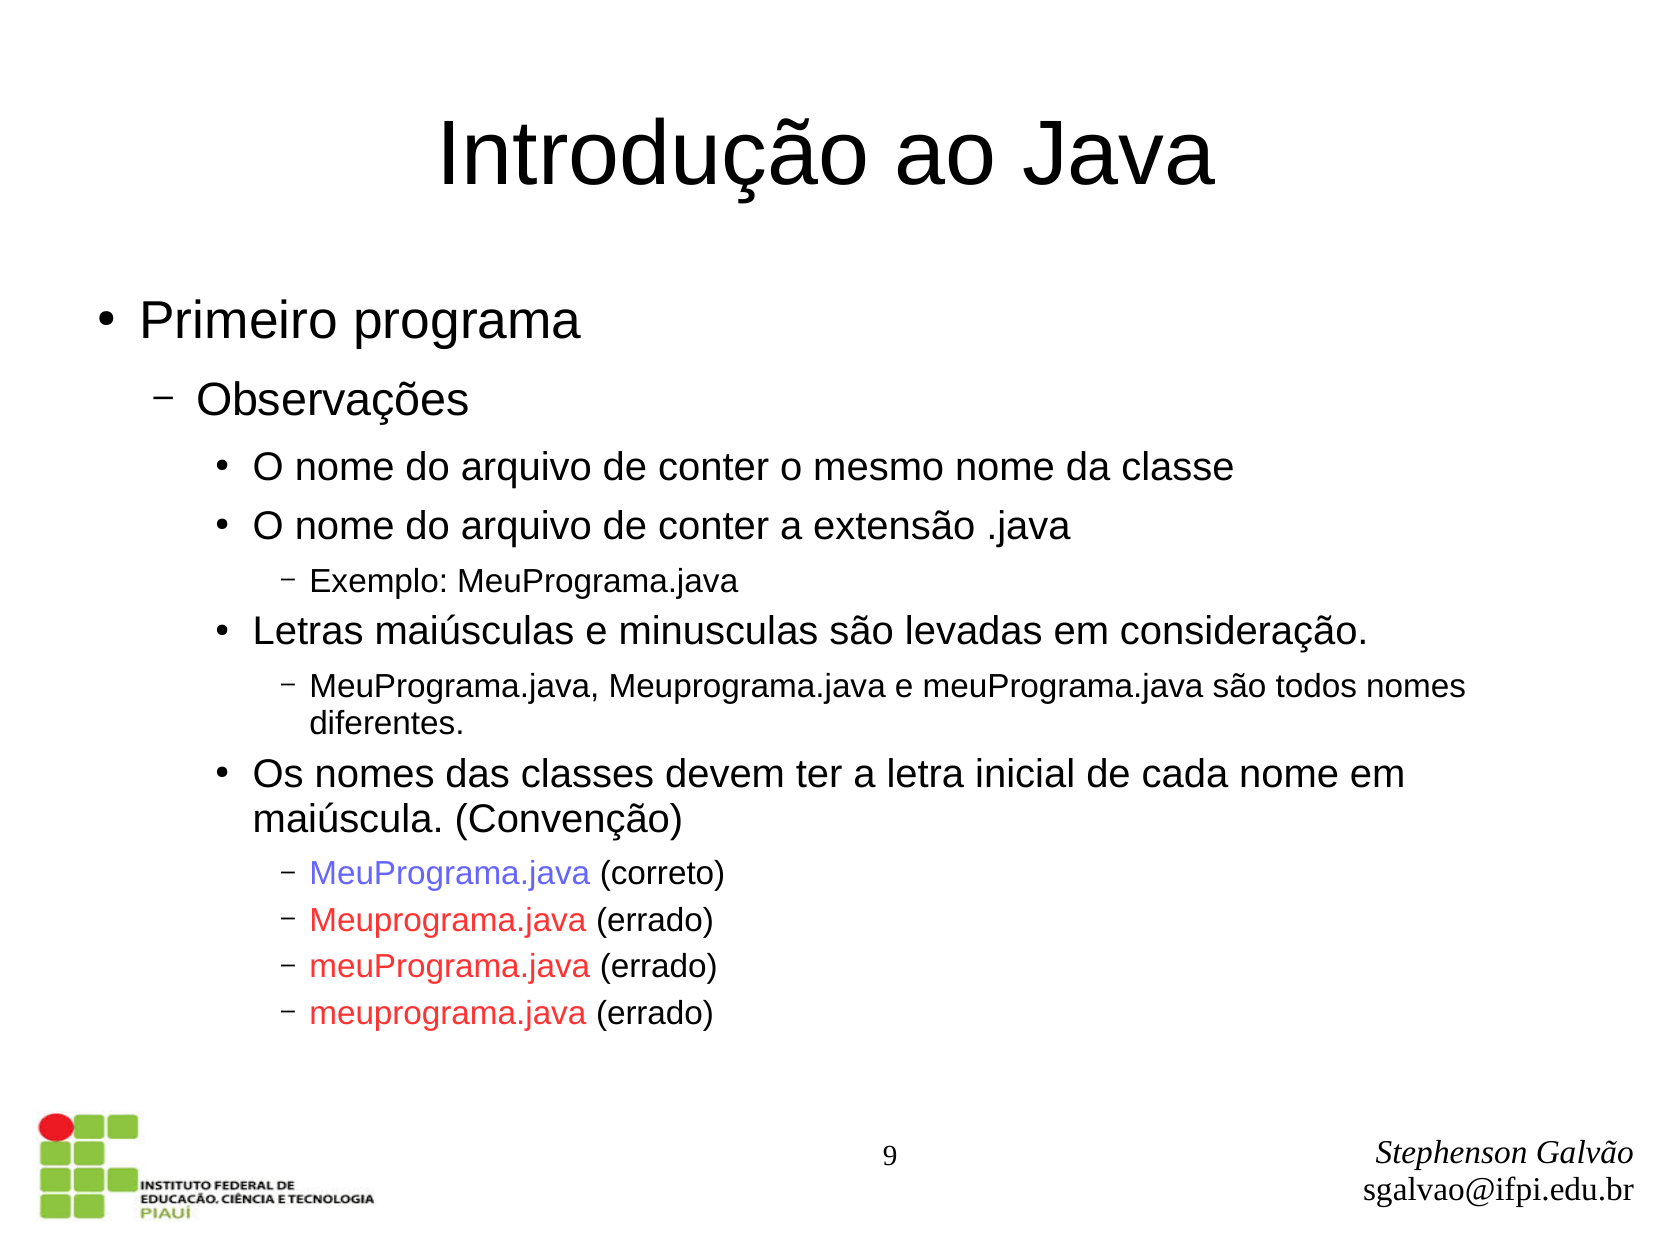

# Introdução ao Java
Primeiro programa
Observações
O nome do arquivo de conter o mesmo nome da classe
O nome do arquivo de conter a extensão .java
Exemplo: MeuPrograma.java
Letras maiúsculas e minusculas são levadas em consideração.
MeuPrograma.java, Meuprograma.java e meuPrograma.java são todos nomes diferentes.
Os nomes das classes devem ter a letra inicial de cada nome em maiúscula. (Convenção)
MeuPrograma.java (correto)
Meuprograma.java (errado)
meuPrograma.java (errado)
meuprograma.java (errado)
9